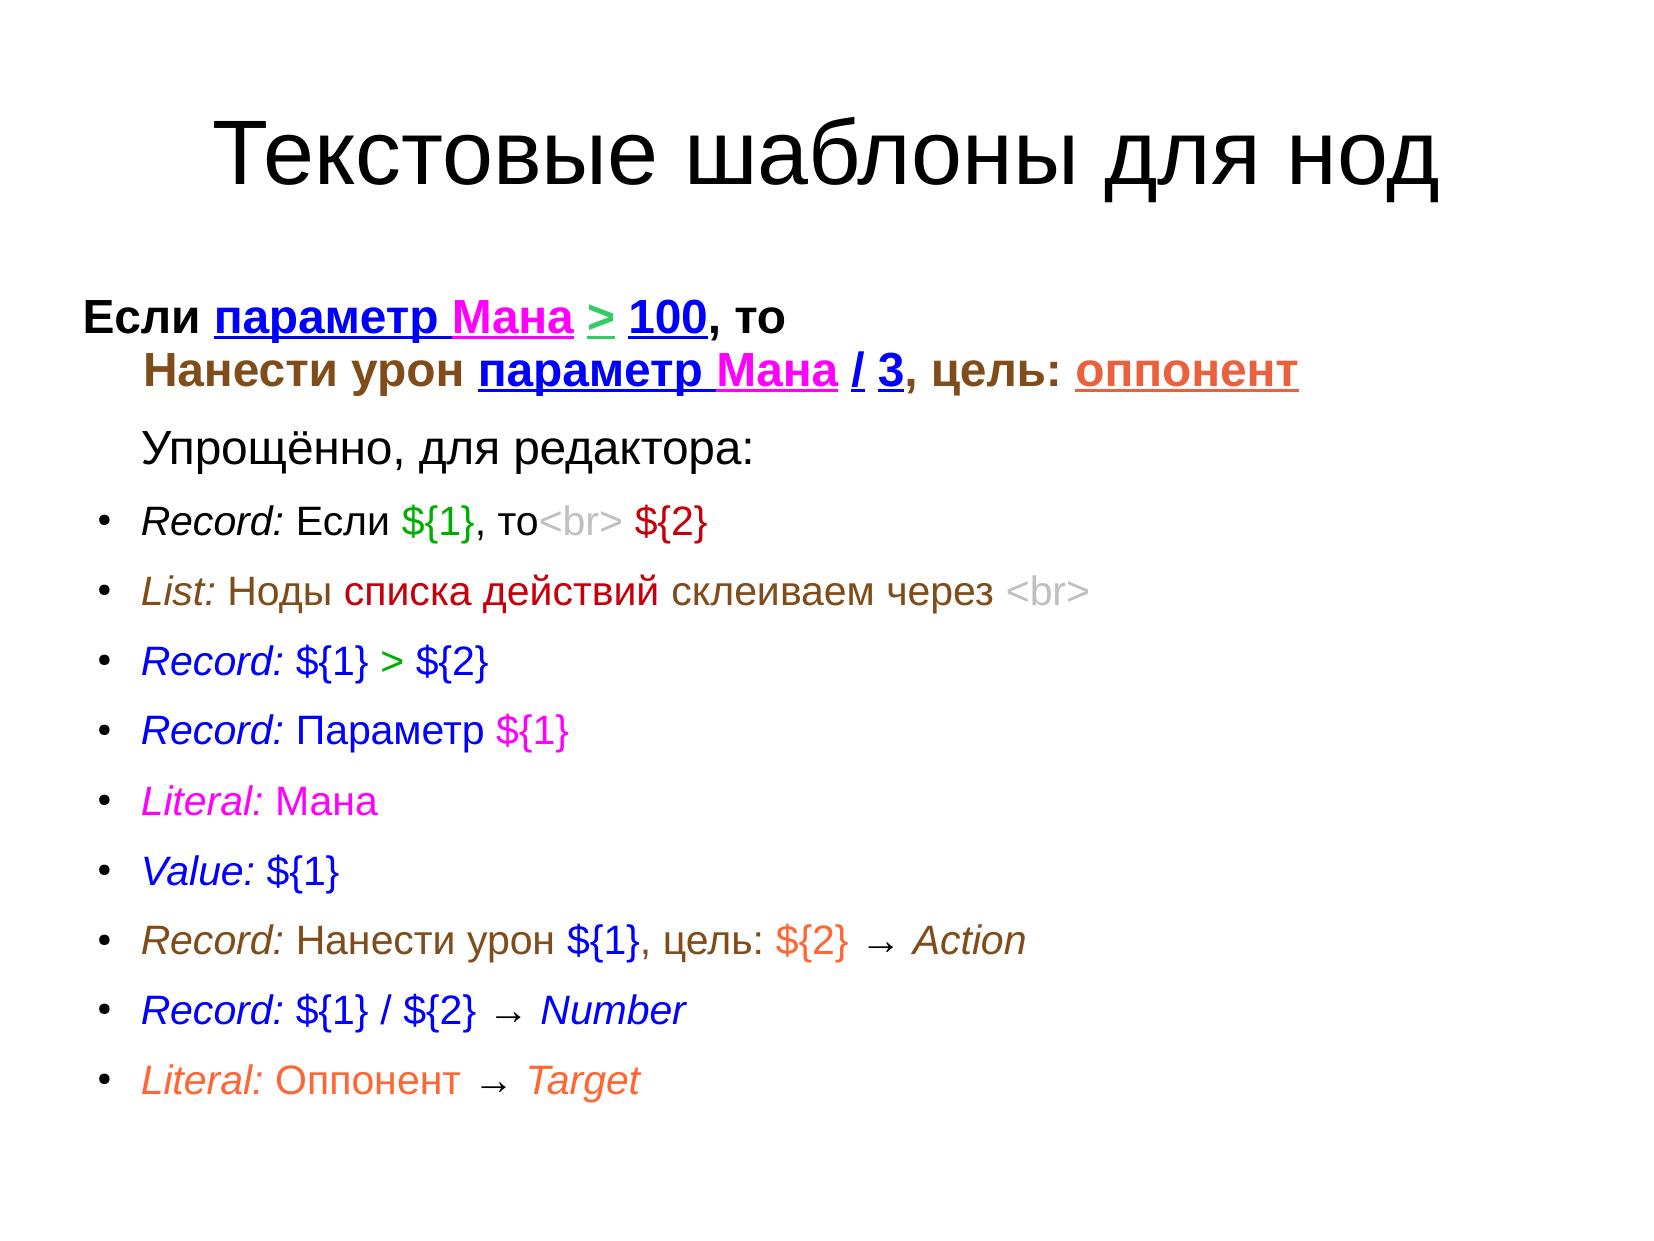

# Текстовые шаблоны для нод
Если параметр Мана > 100, то
	Нанести урон параметр Мана / 3, цель: оппонент
Упрощённо, для редактора:
Record: Если ${1}, то<br> ${2}
List: Ноды списка действий склеиваем через <br>
Record: ${1} > ${2}
Record: Параметр ${1}
Literal: Мана
Value: ${1}
Record: Нанести урон ${1}, цель: ${2} → Action
Record: ${1} / ${2} → Number
Literal: Оппонент → Target